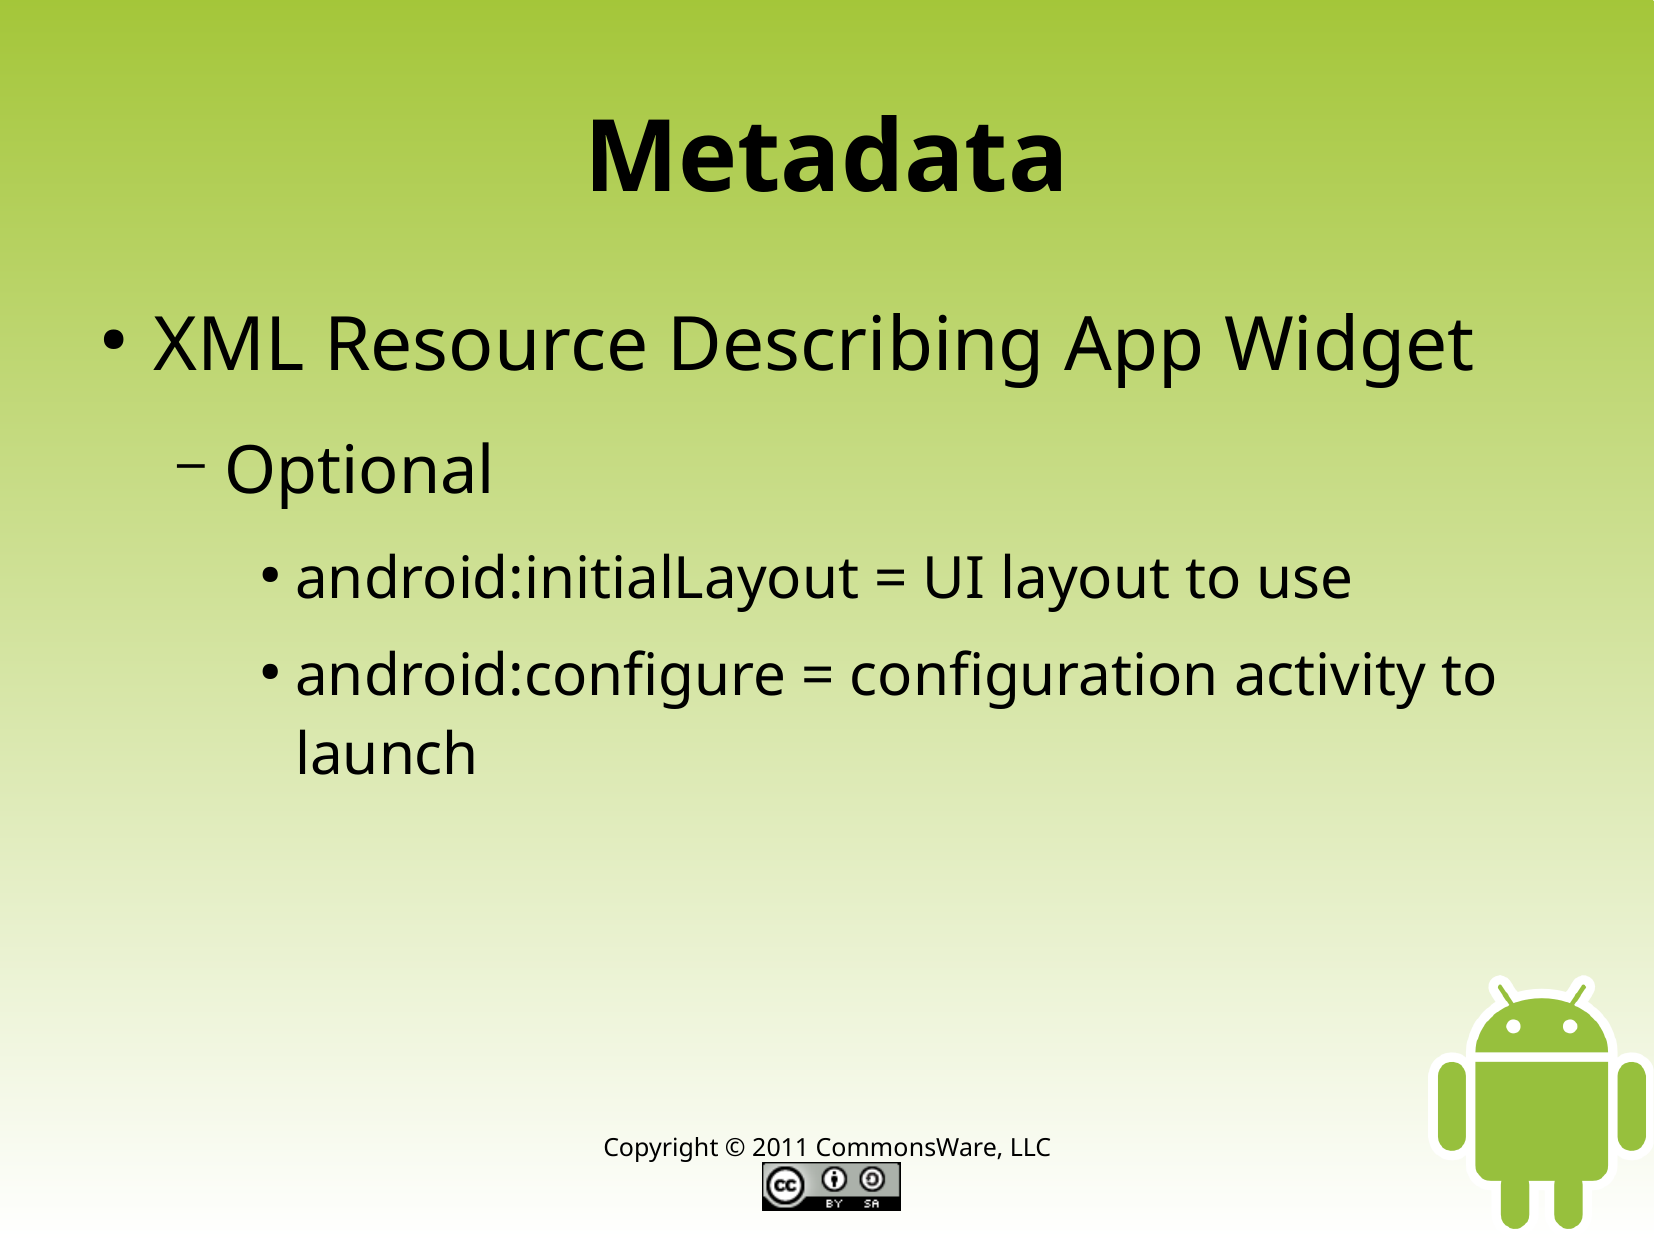

# Metadata
XML Resource Describing App Widget
Optional
android:initialLayout = UI layout to use
android:configure = configuration activity to
launch